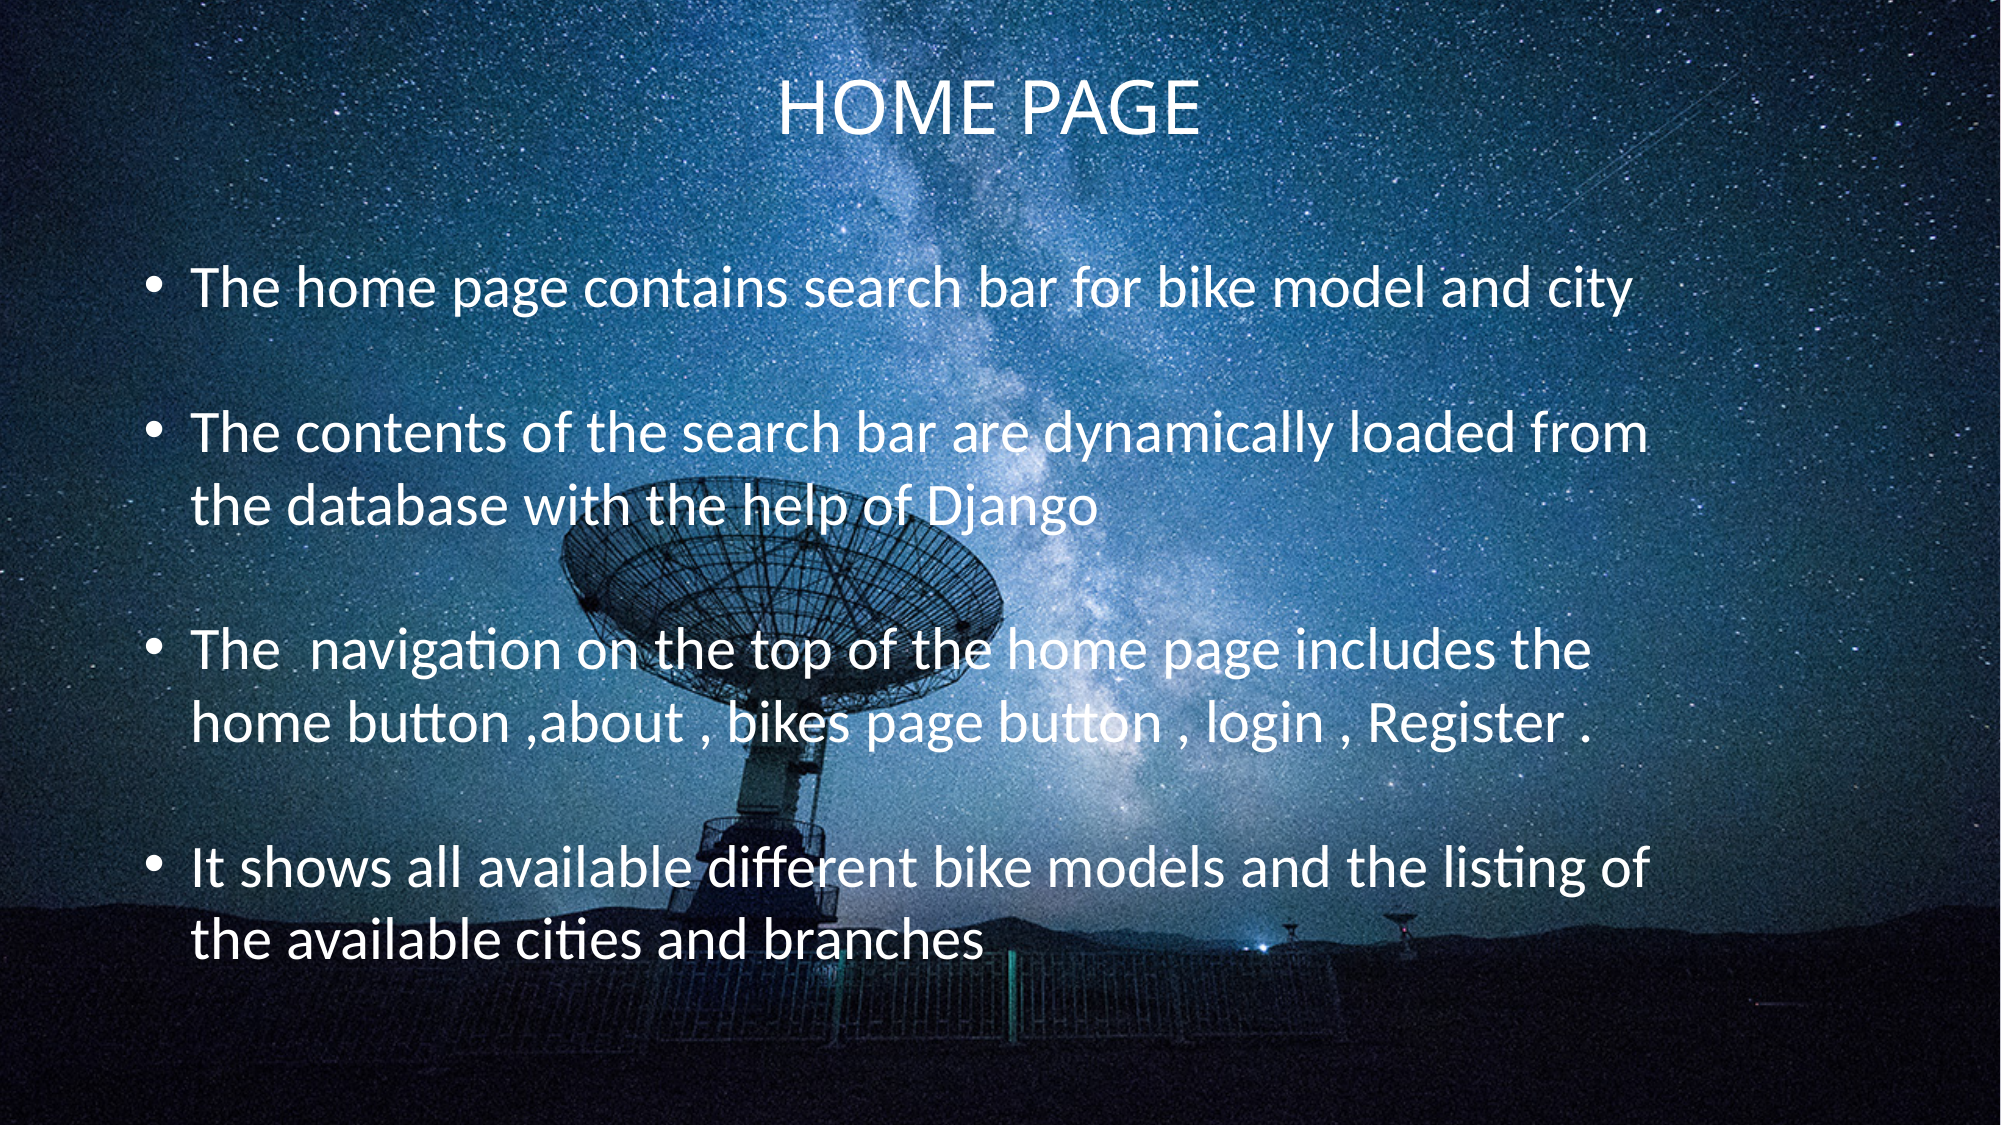

# Home page
The home page contains search bar for bike model and city
The contents of the search bar are dynamically loaded from the database with the help of Django
The  navigation on the top of the home page includes the home button ,about , bikes page button , login , Register .
It shows all available different bike models and the listing of the available cities and branches